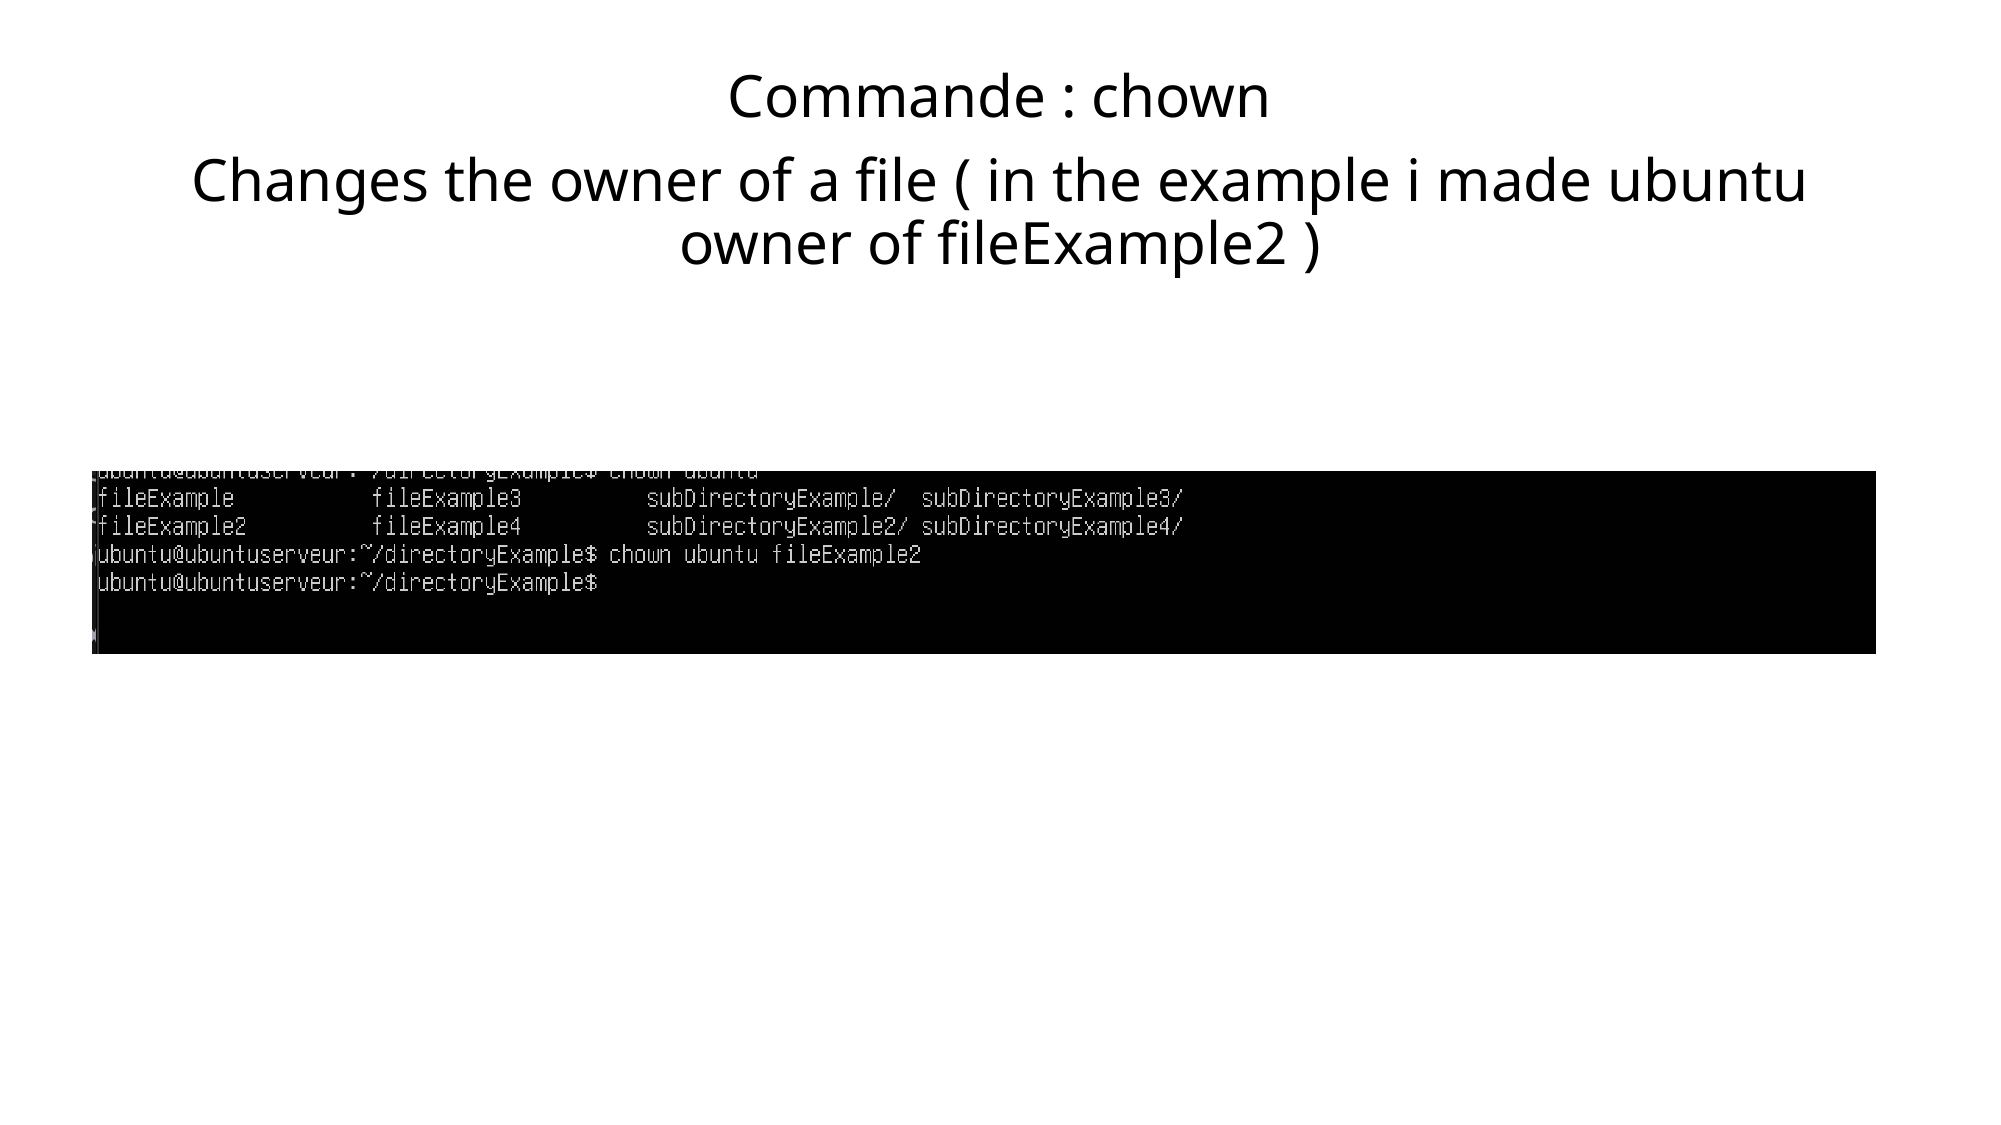

# Commande : chown
Changes the owner of a file ( in the example i made ubuntu owner of fileExample2 )